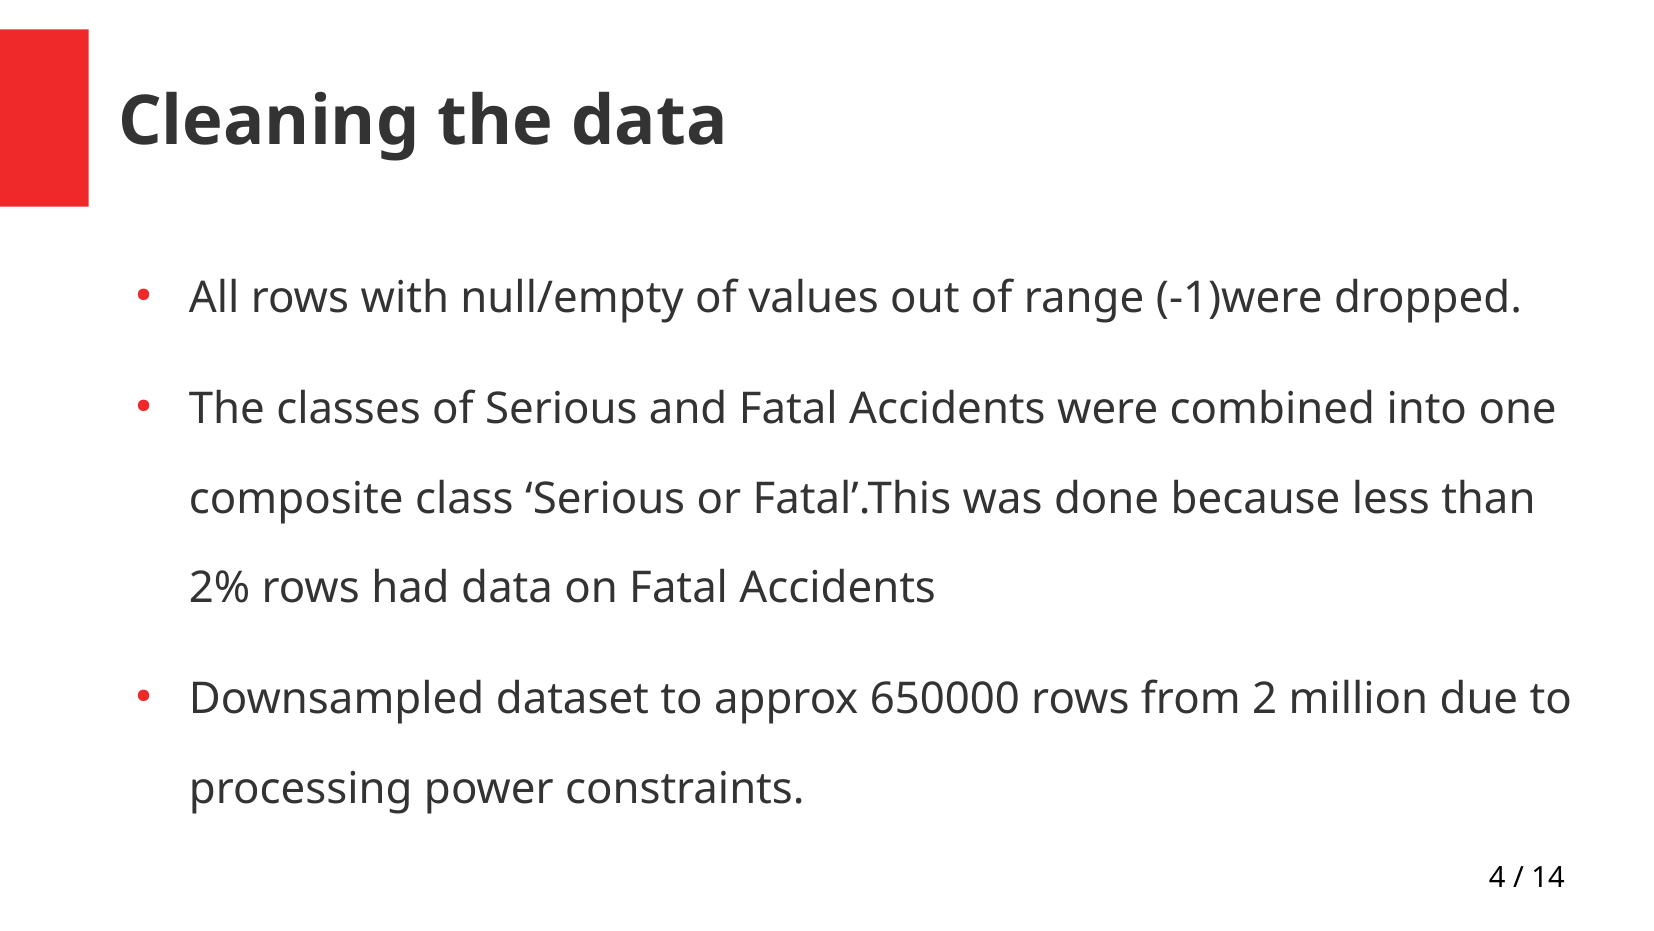

# Cleaning the data
All rows with null/empty of values out of range (-1)were dropped.
The classes of Serious and Fatal Accidents were combined into one composite class ‘Serious or Fatal’.This was done because less than 2% rows had data on Fatal Accidents
Downsampled dataset to approx 650000 rows from 2 million due to processing power constraints.
4